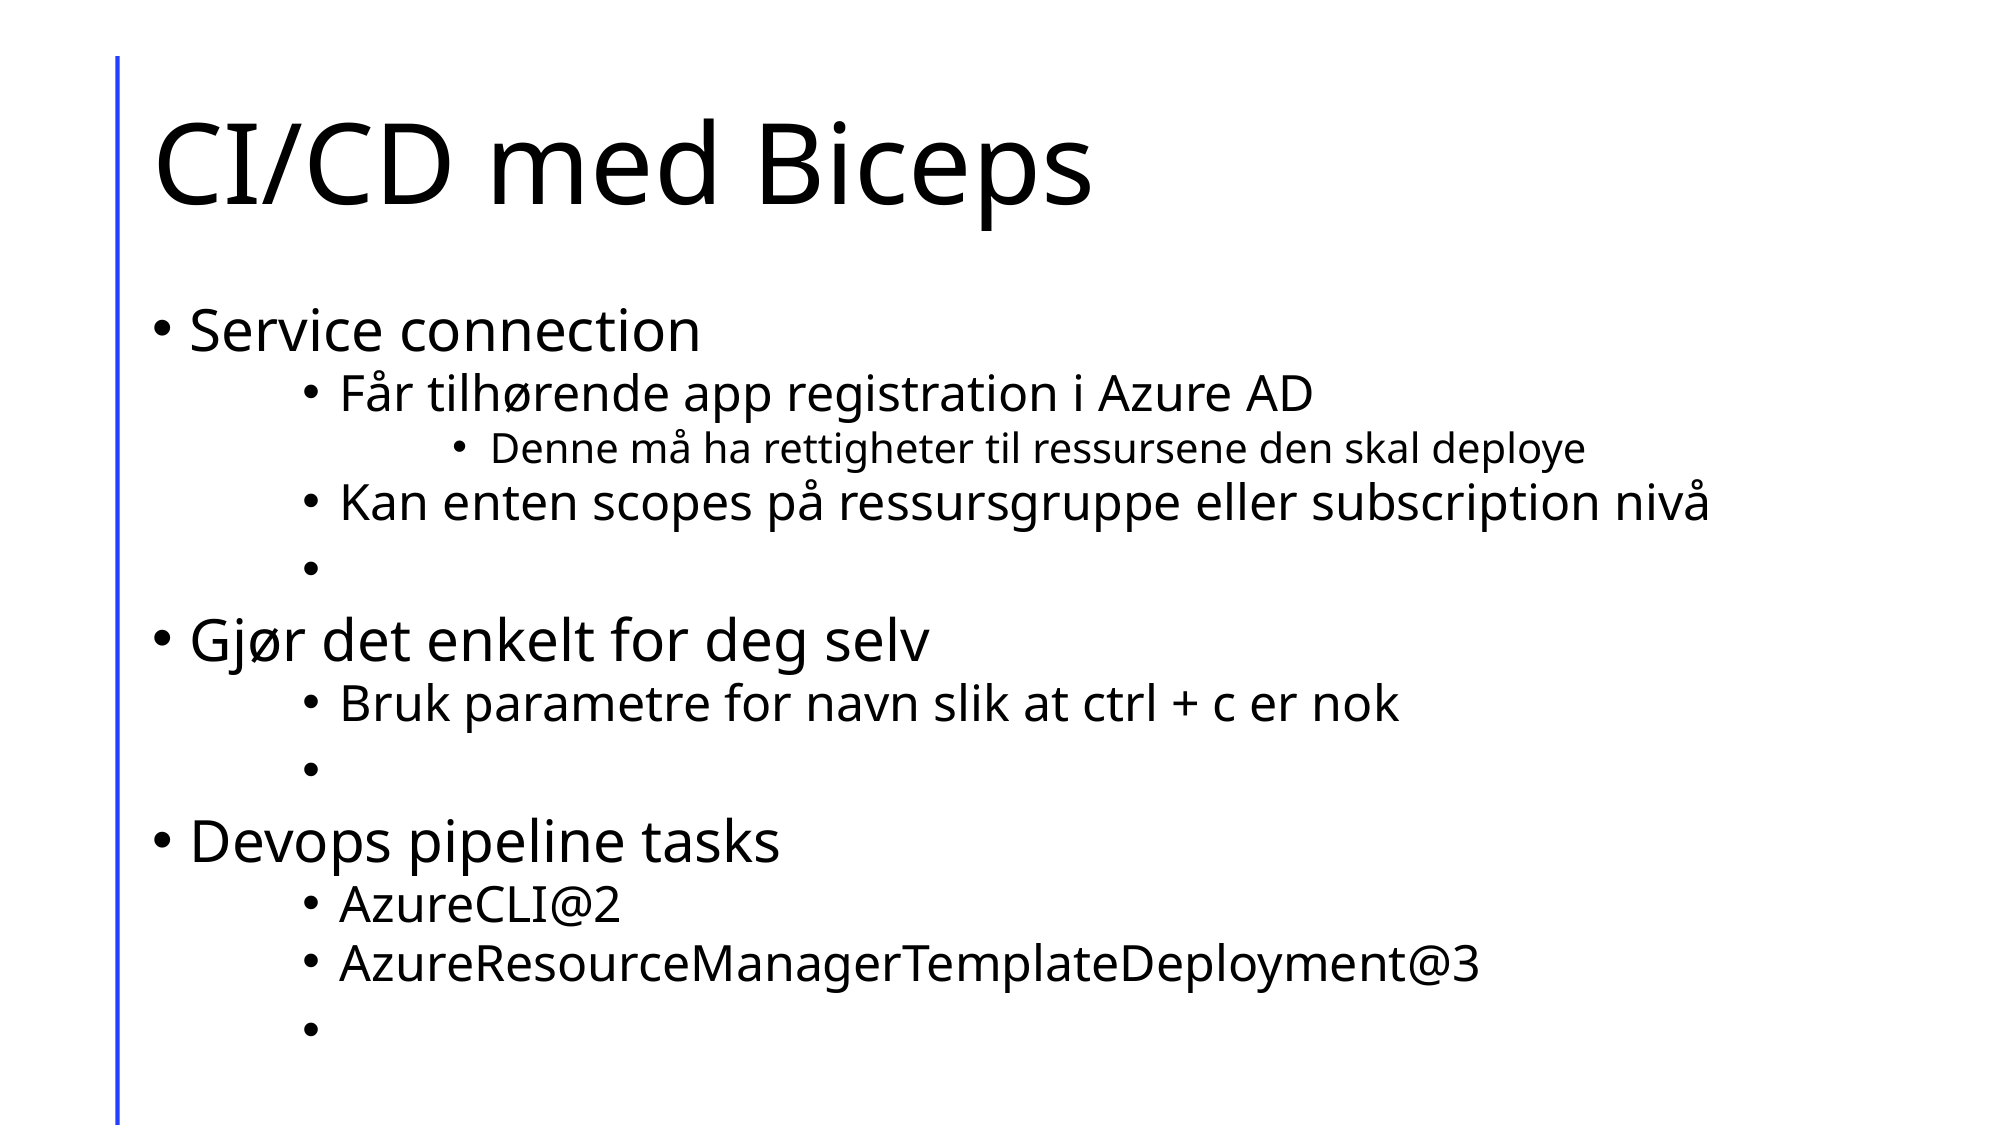

# CI/CD med Biceps
Service connection
Får tilhørende app registration i Azure AD
Denne må ha rettigheter til ressursene den skal deploye
Kan enten scopes på ressursgruppe eller subscription nivå
Gjør det enkelt for deg selv
Bruk parametre for navn slik at ctrl + c er nok
Devops pipeline tasks
AzureCLI@2
AzureResourceManagerTemplateDeployment@3